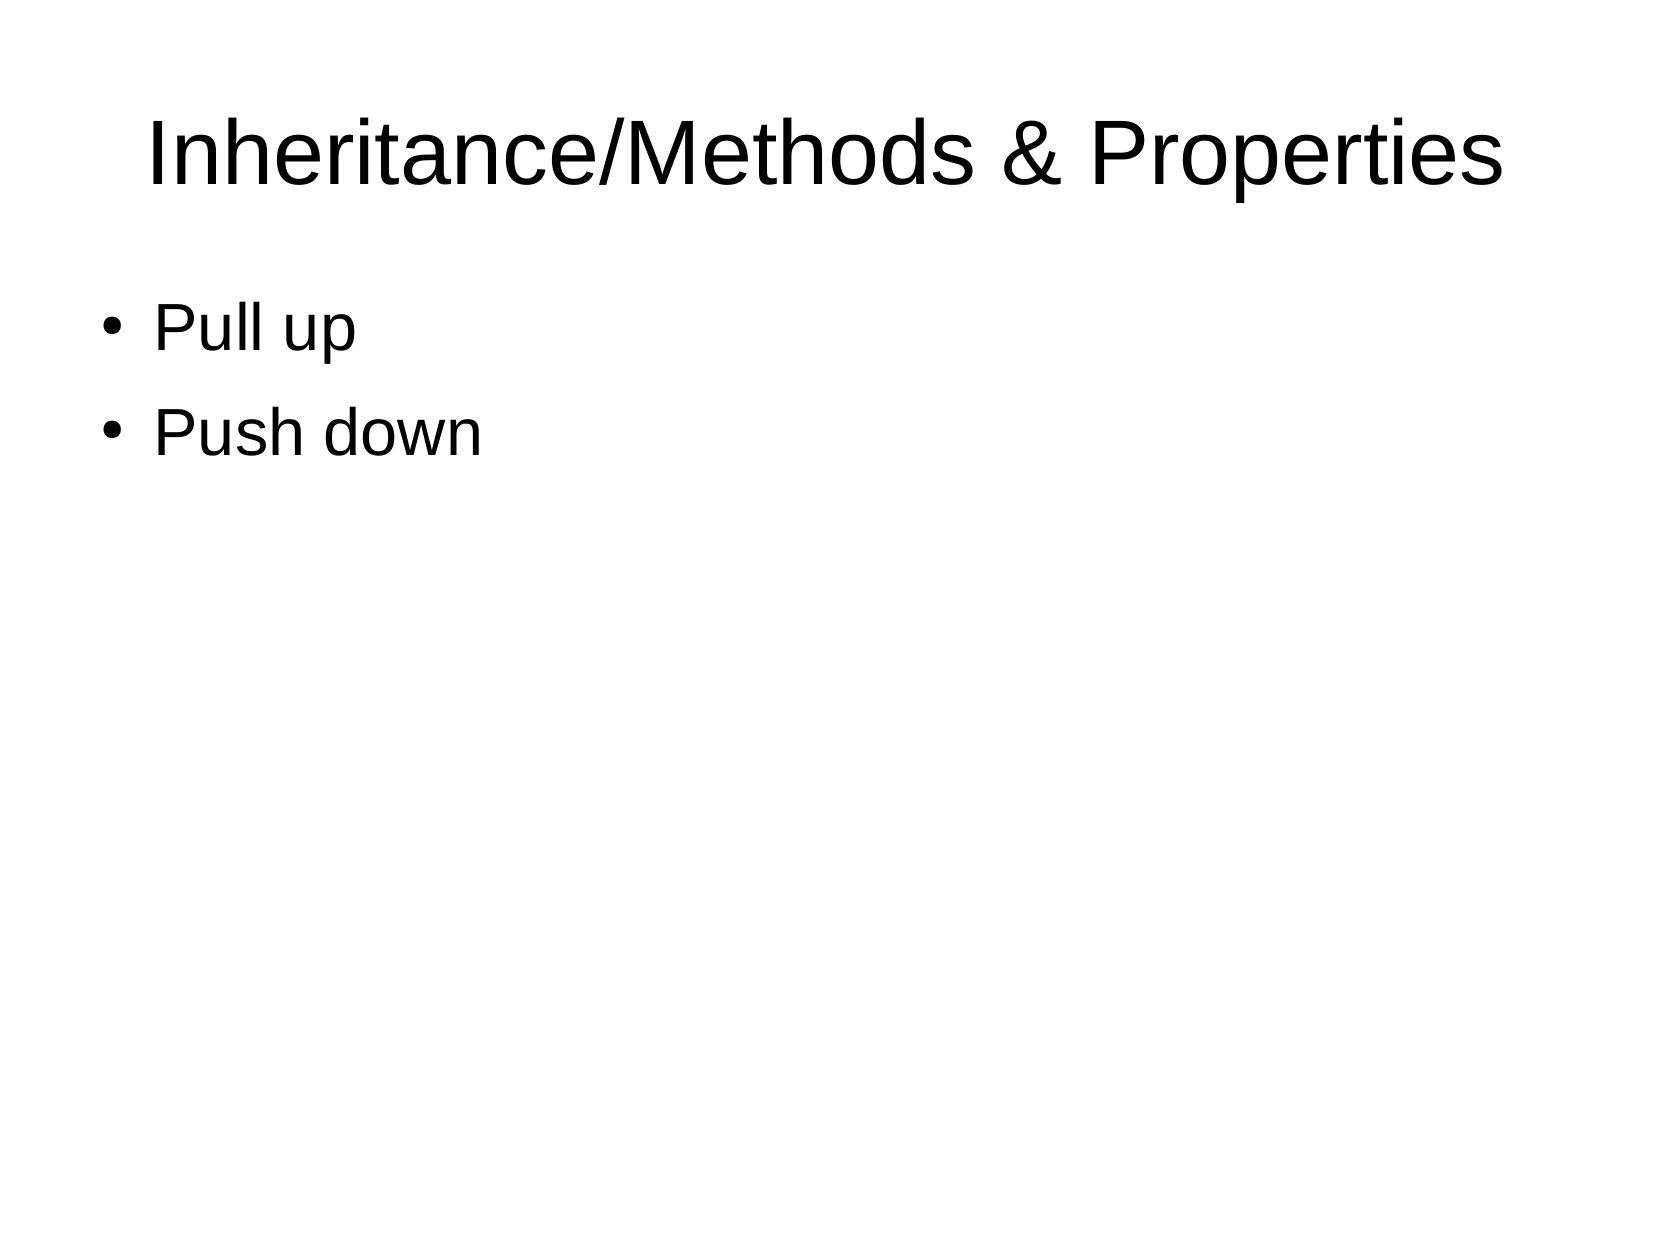

# Inheritance/Methods & Properties
Pull up
Push down